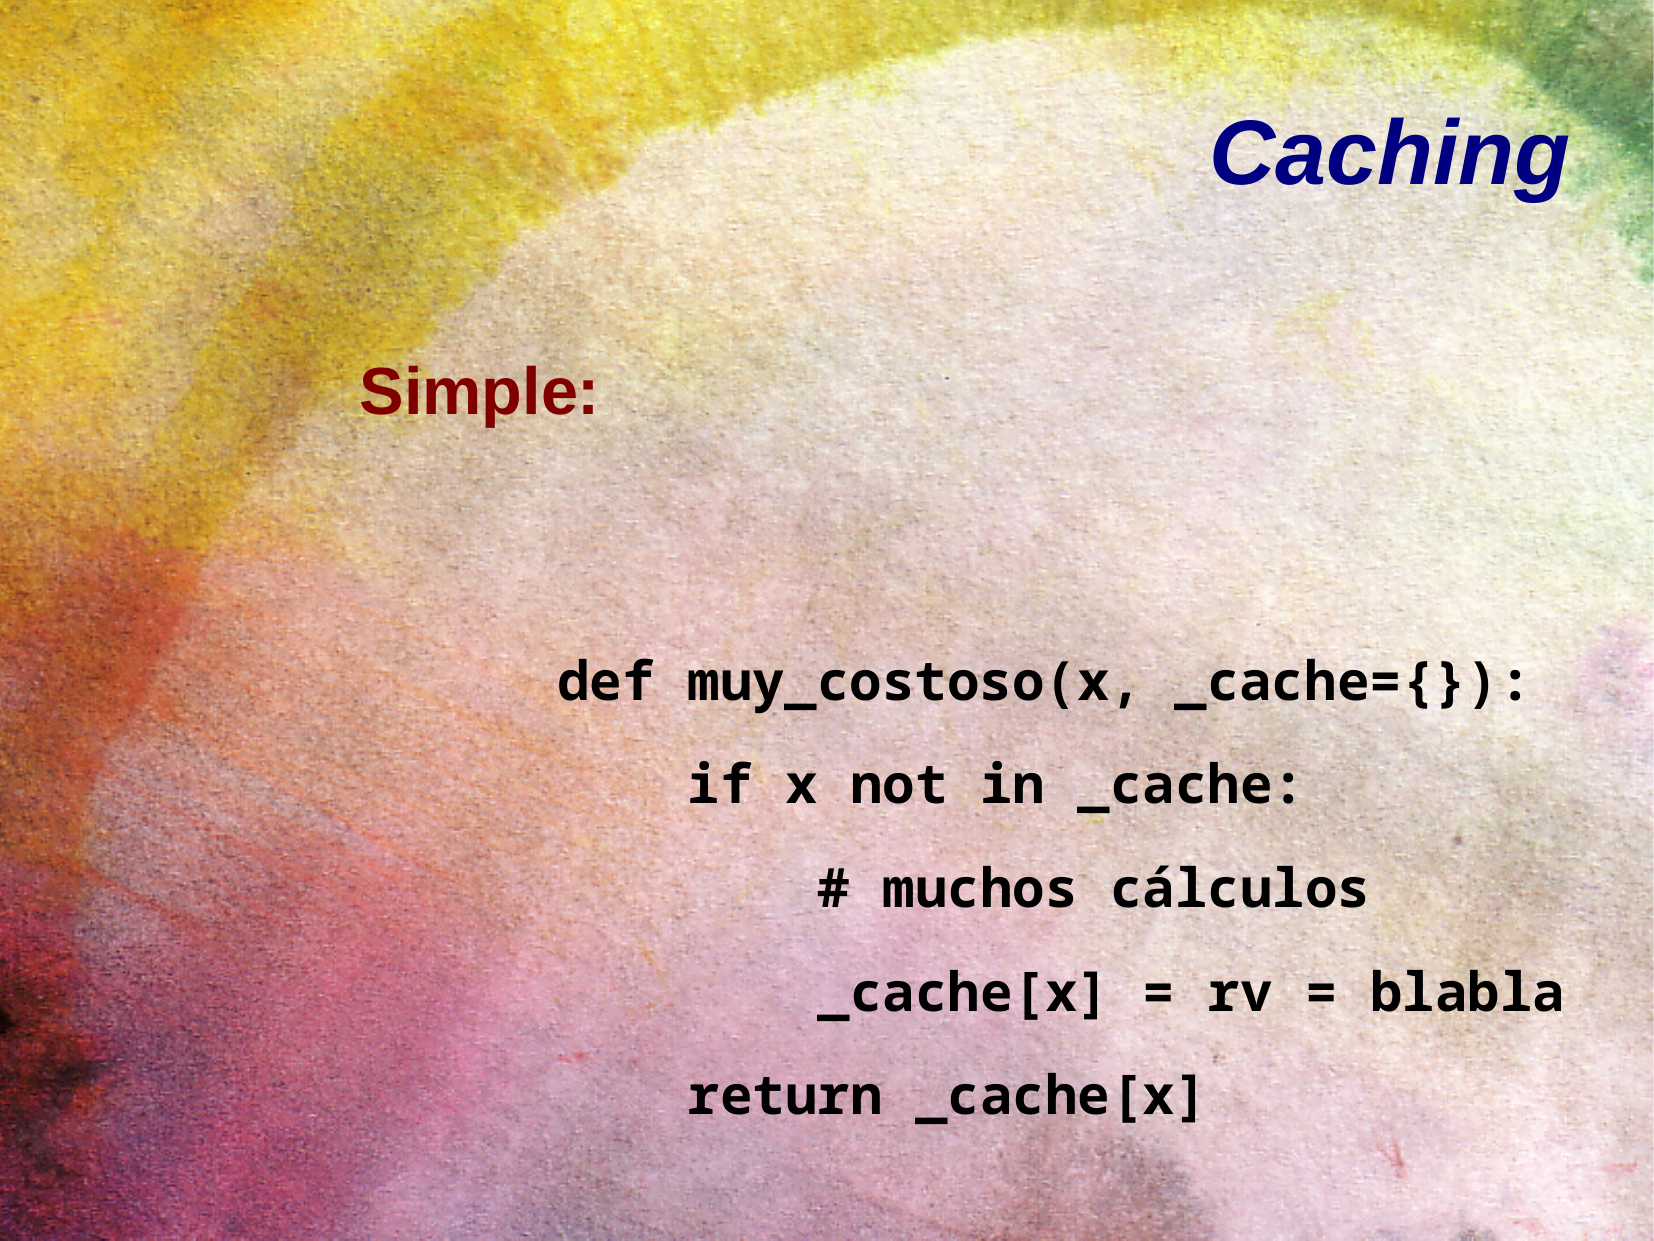

# Caching
Simple:
def muy_costoso(x, _cache={}):
 if x not in _cache:
 # muchos cálculos
 _cache[x] = rv = blabla
 return _cache[x]